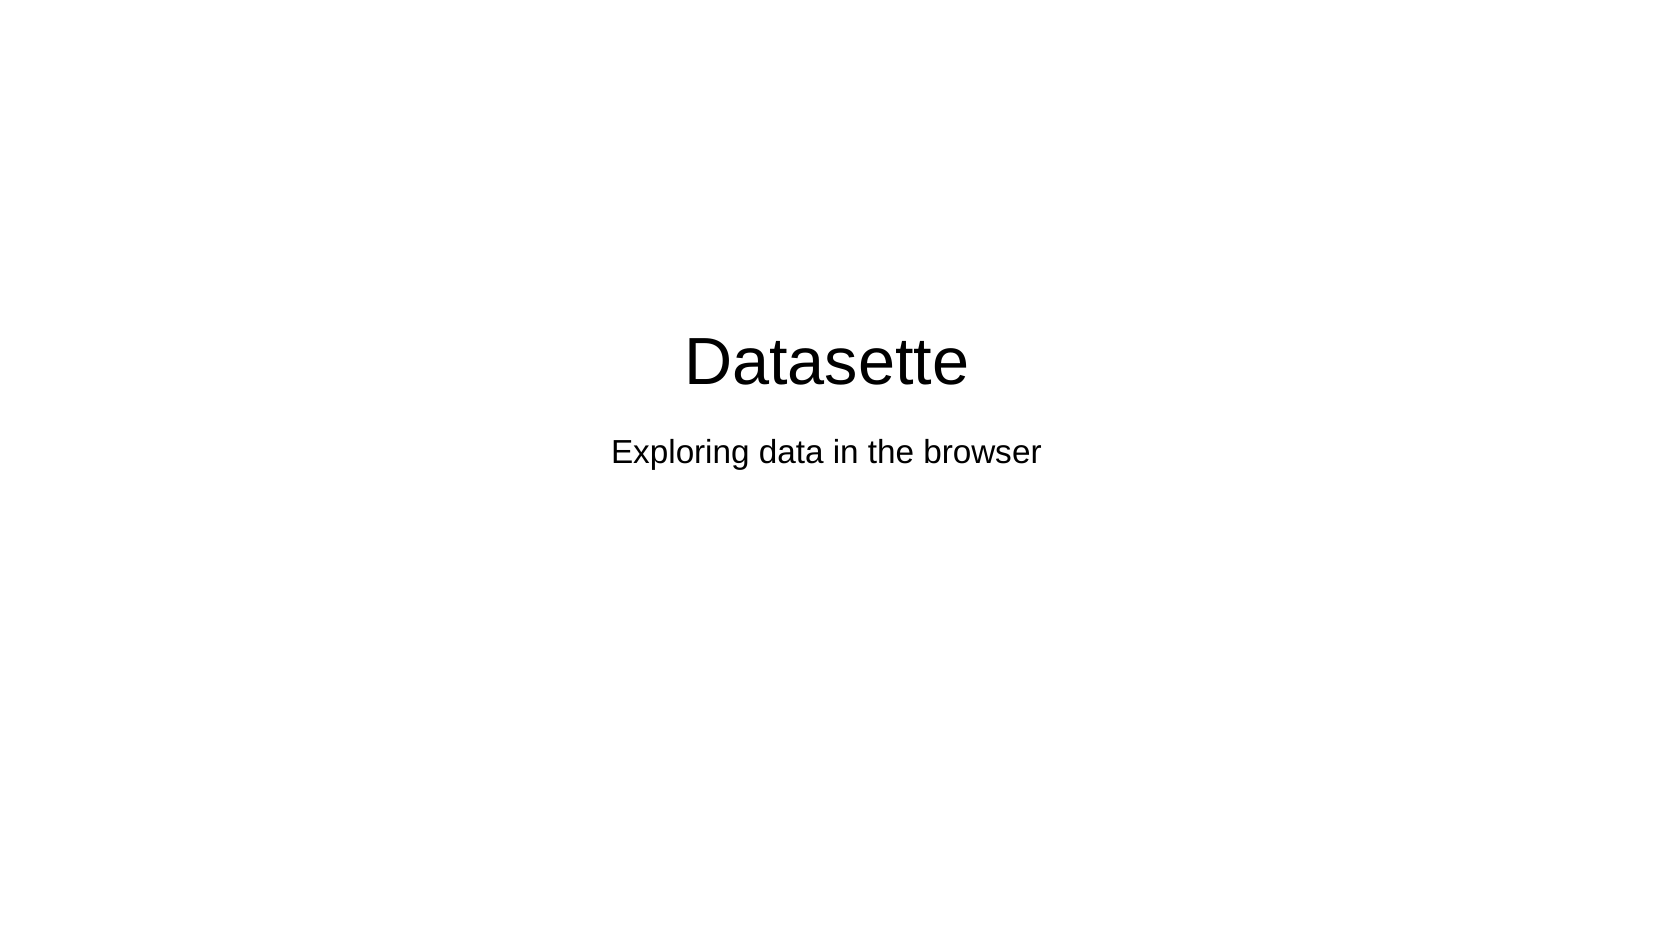

# Datasette
Exploring data in the browser